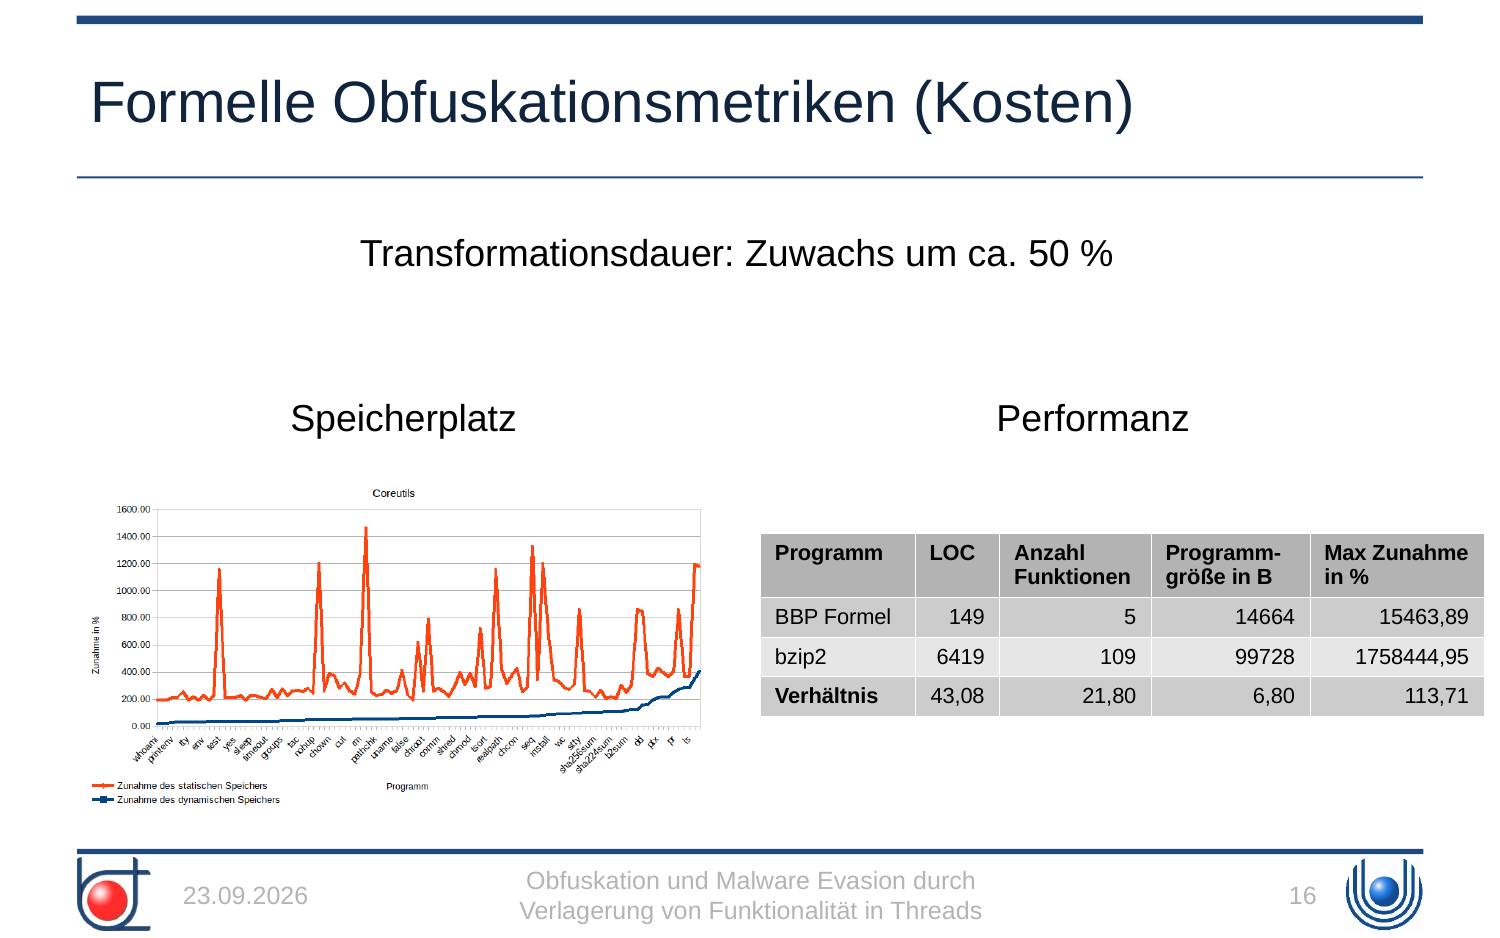

# Formelle Obfuskationsmetriken (Kosten)
Transformationsdauer: Zuwachs um ca. 50 %
Speicherplatz
Performanz
| Programm | LOC | Anzahl Funktionen | Programm-größe in B | Max Zunahme in % |
| --- | --- | --- | --- | --- |
| BBP Formel | 149 | 5 | 14664 | 15463,89 |
| bzip2 | 6419 | 109 | 99728 | 1758444,95 |
| Verhältnis | 43,08 | 21,80 | 6,80 | 113,71 |
Obfuskation und Malware Evasion durch Verlagerung von Funktionalität in Threads